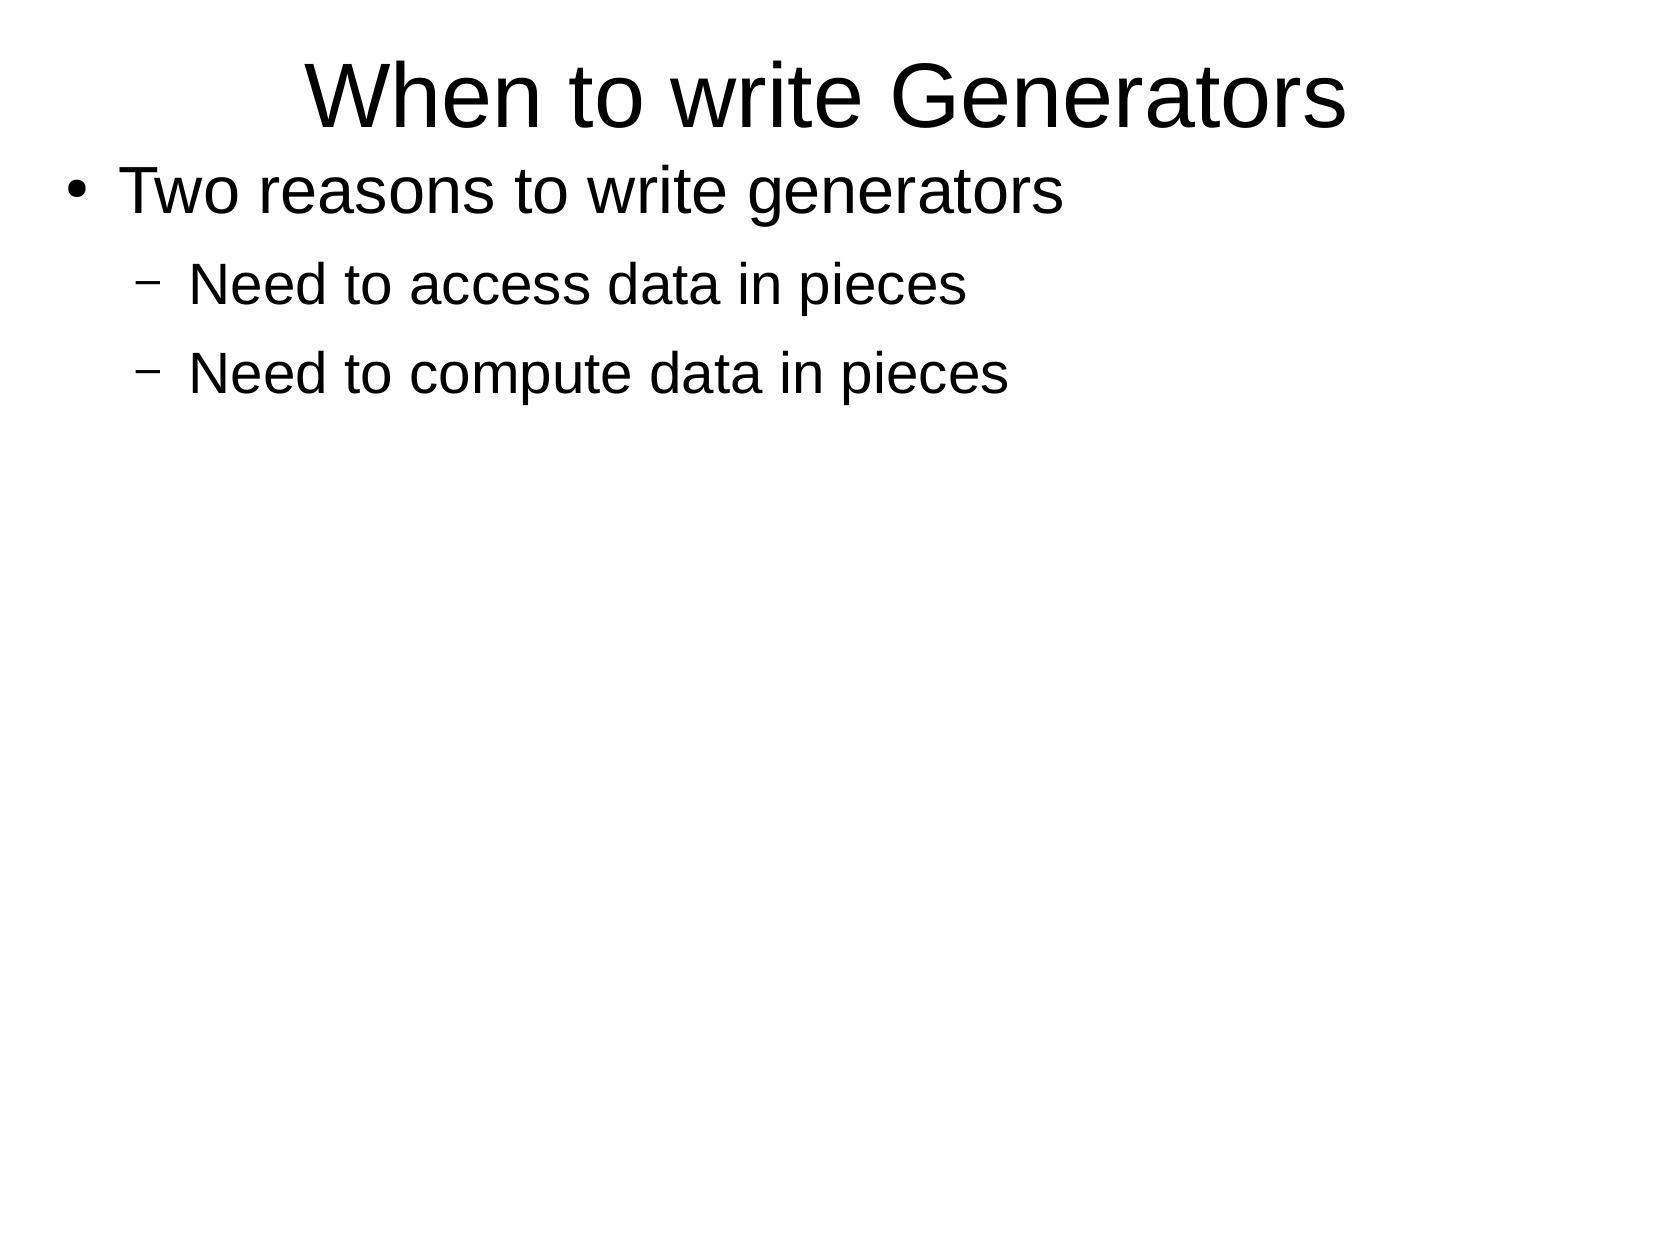

# When to write Generators
Two reasons to write generators
Need to access data in pieces
Need to compute data in pieces